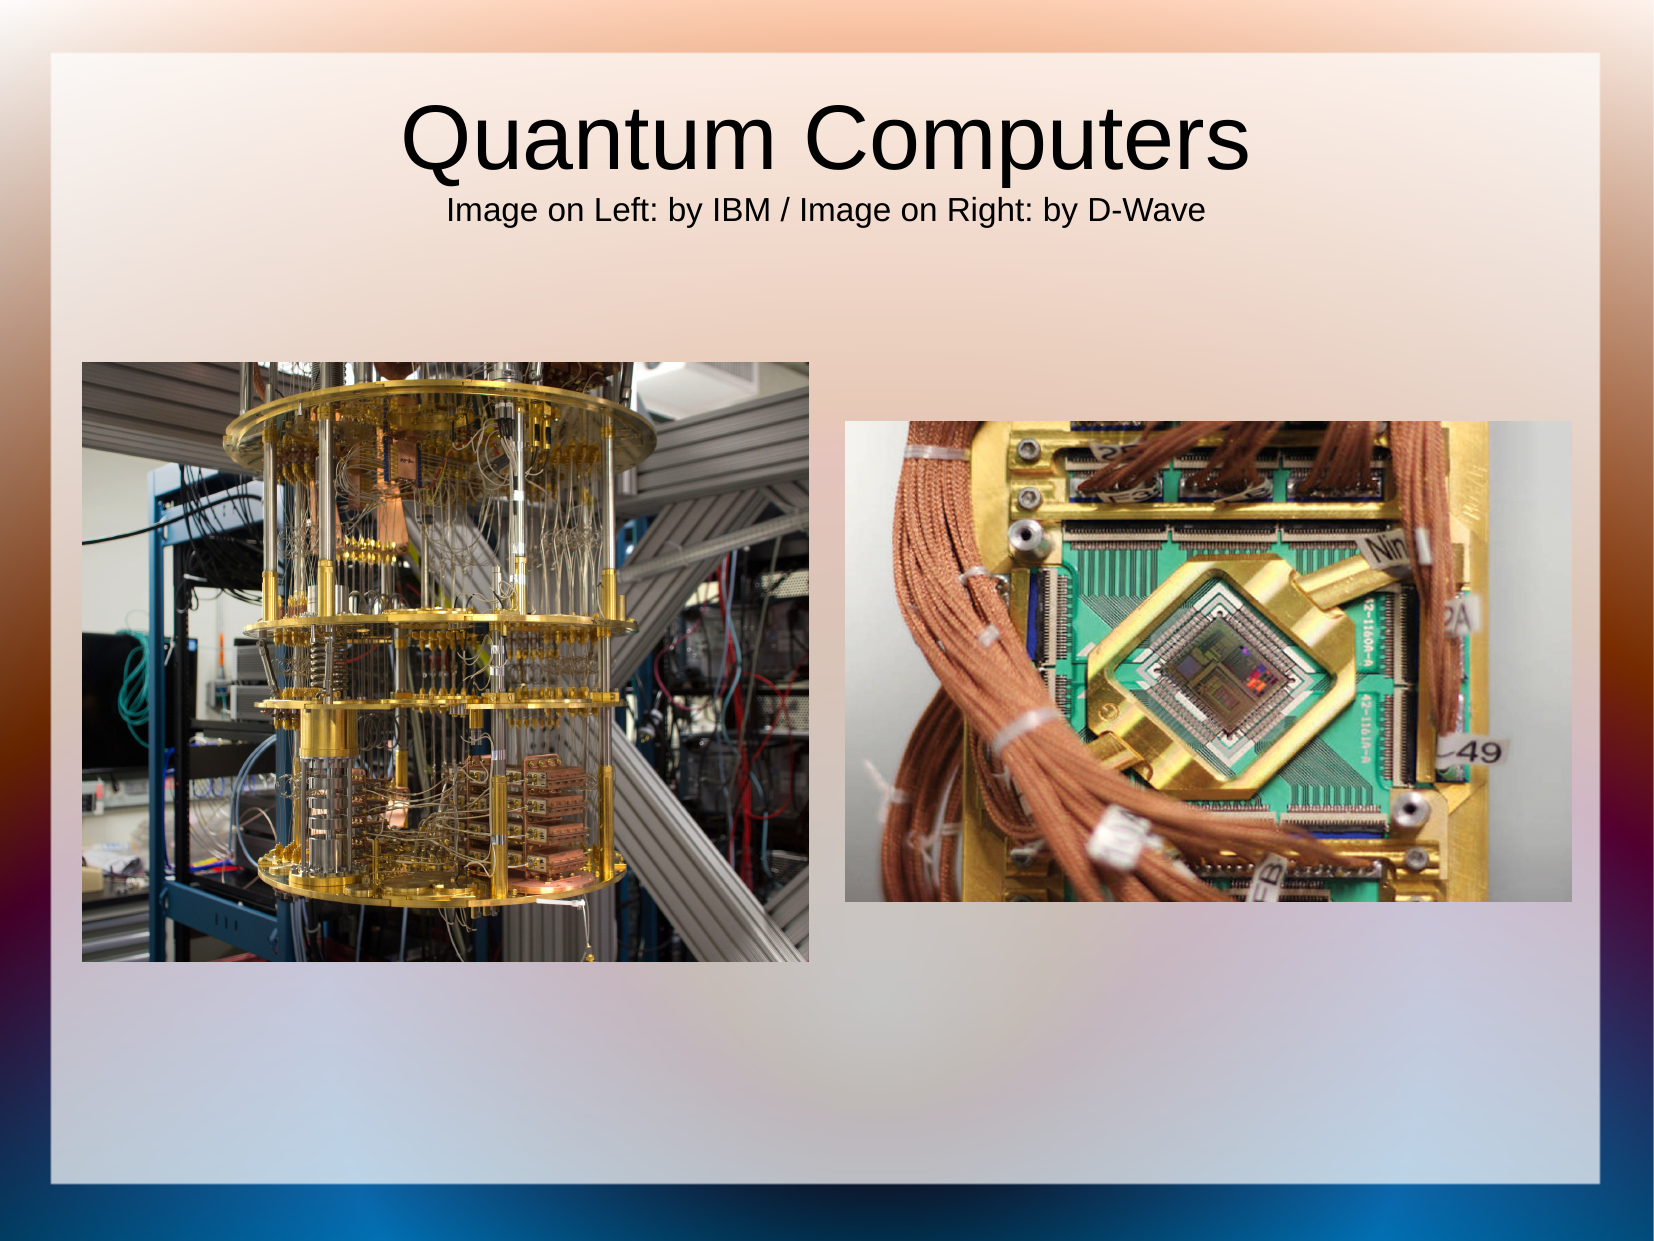

Quantum Computers
Image on Left: by IBM / Image on Right: by D-Wave